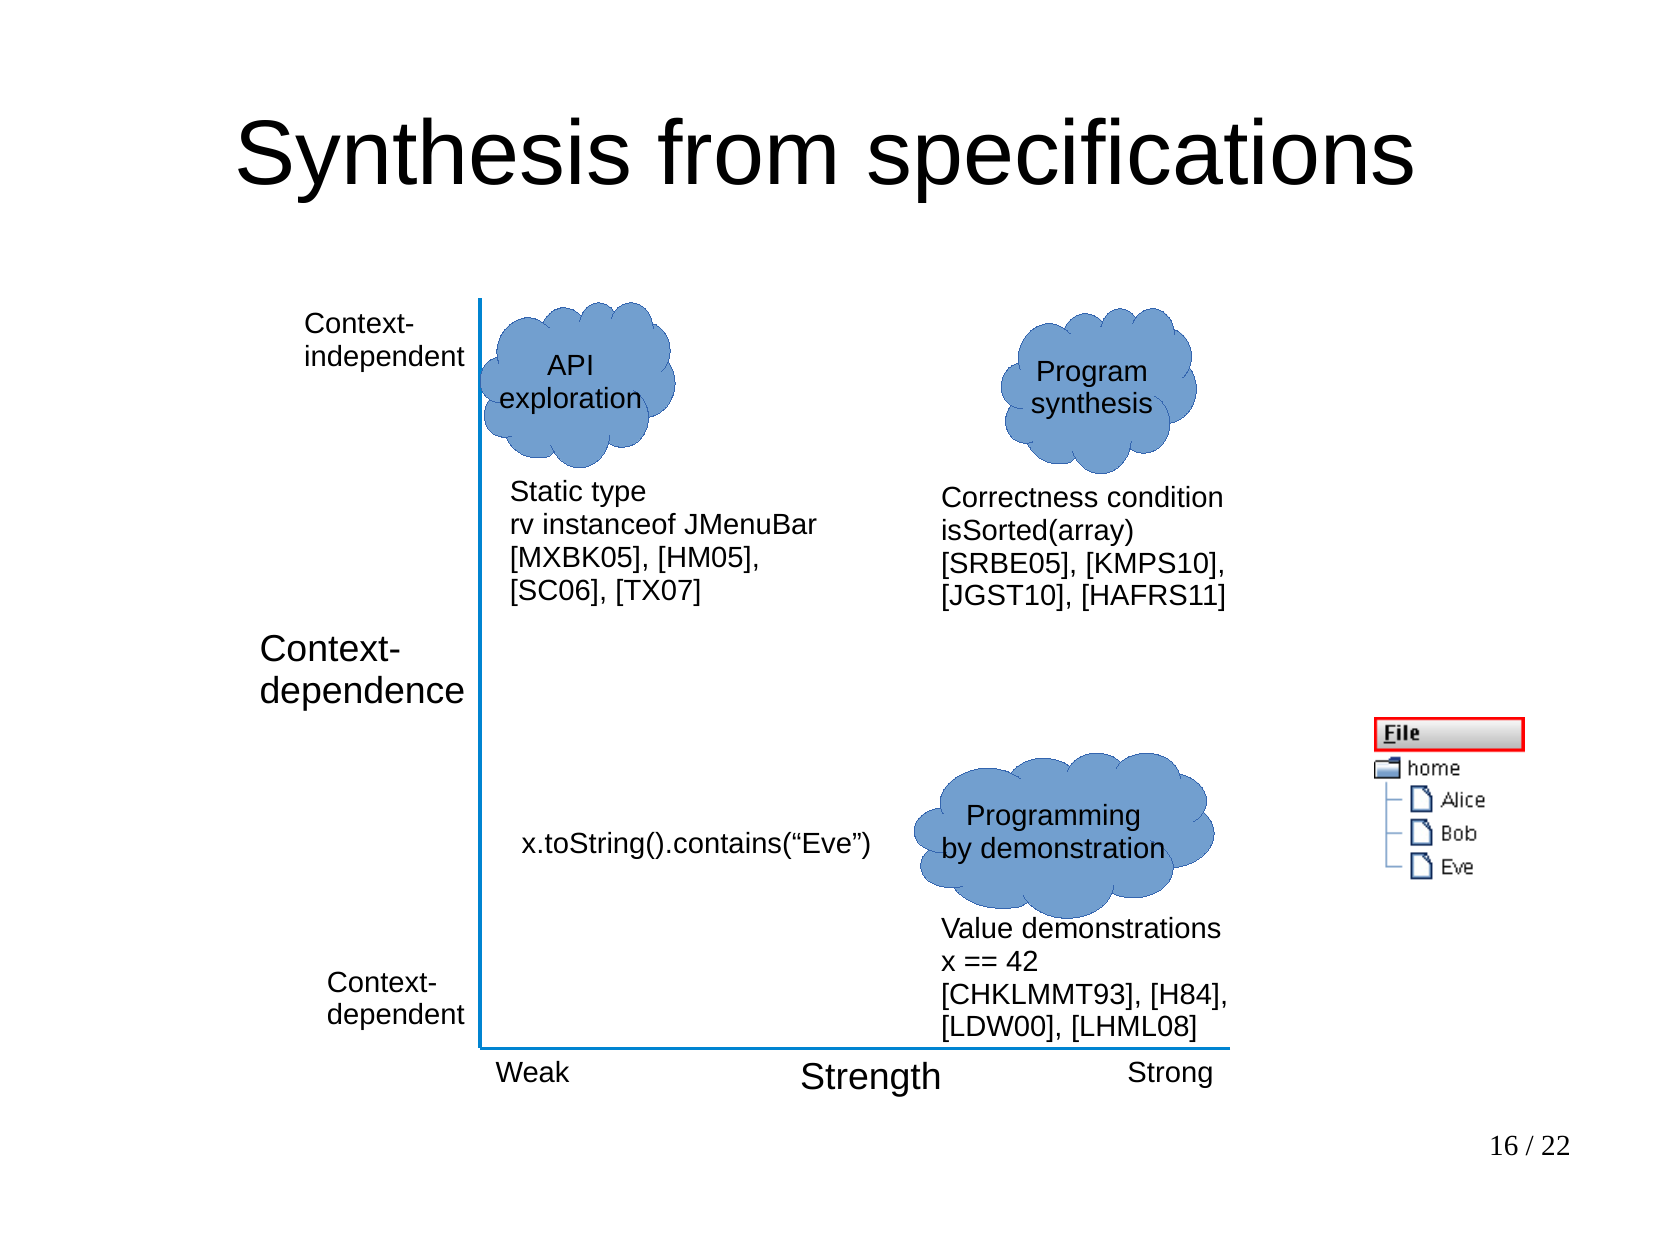

# Synthesis from specifications
Context-
independent
API
exploration
Program
synthesis
Static type
rv instanceof JMenuBar
[MXBK05], [HM05], [SC06], [TX07]
Correctness condition
isSorted(array)
[SRBE05], [KMPS10], [JGST10], [HAFRS11]
Context-
dependence
Programming
by demonstration
x.toString().contains(“Eve”)
Value demonstrations
x == 42
[CHKLMMT93], [H84], [LDW00], [LHML08]
Context-
dependent
Weak
Strength
Strong
16